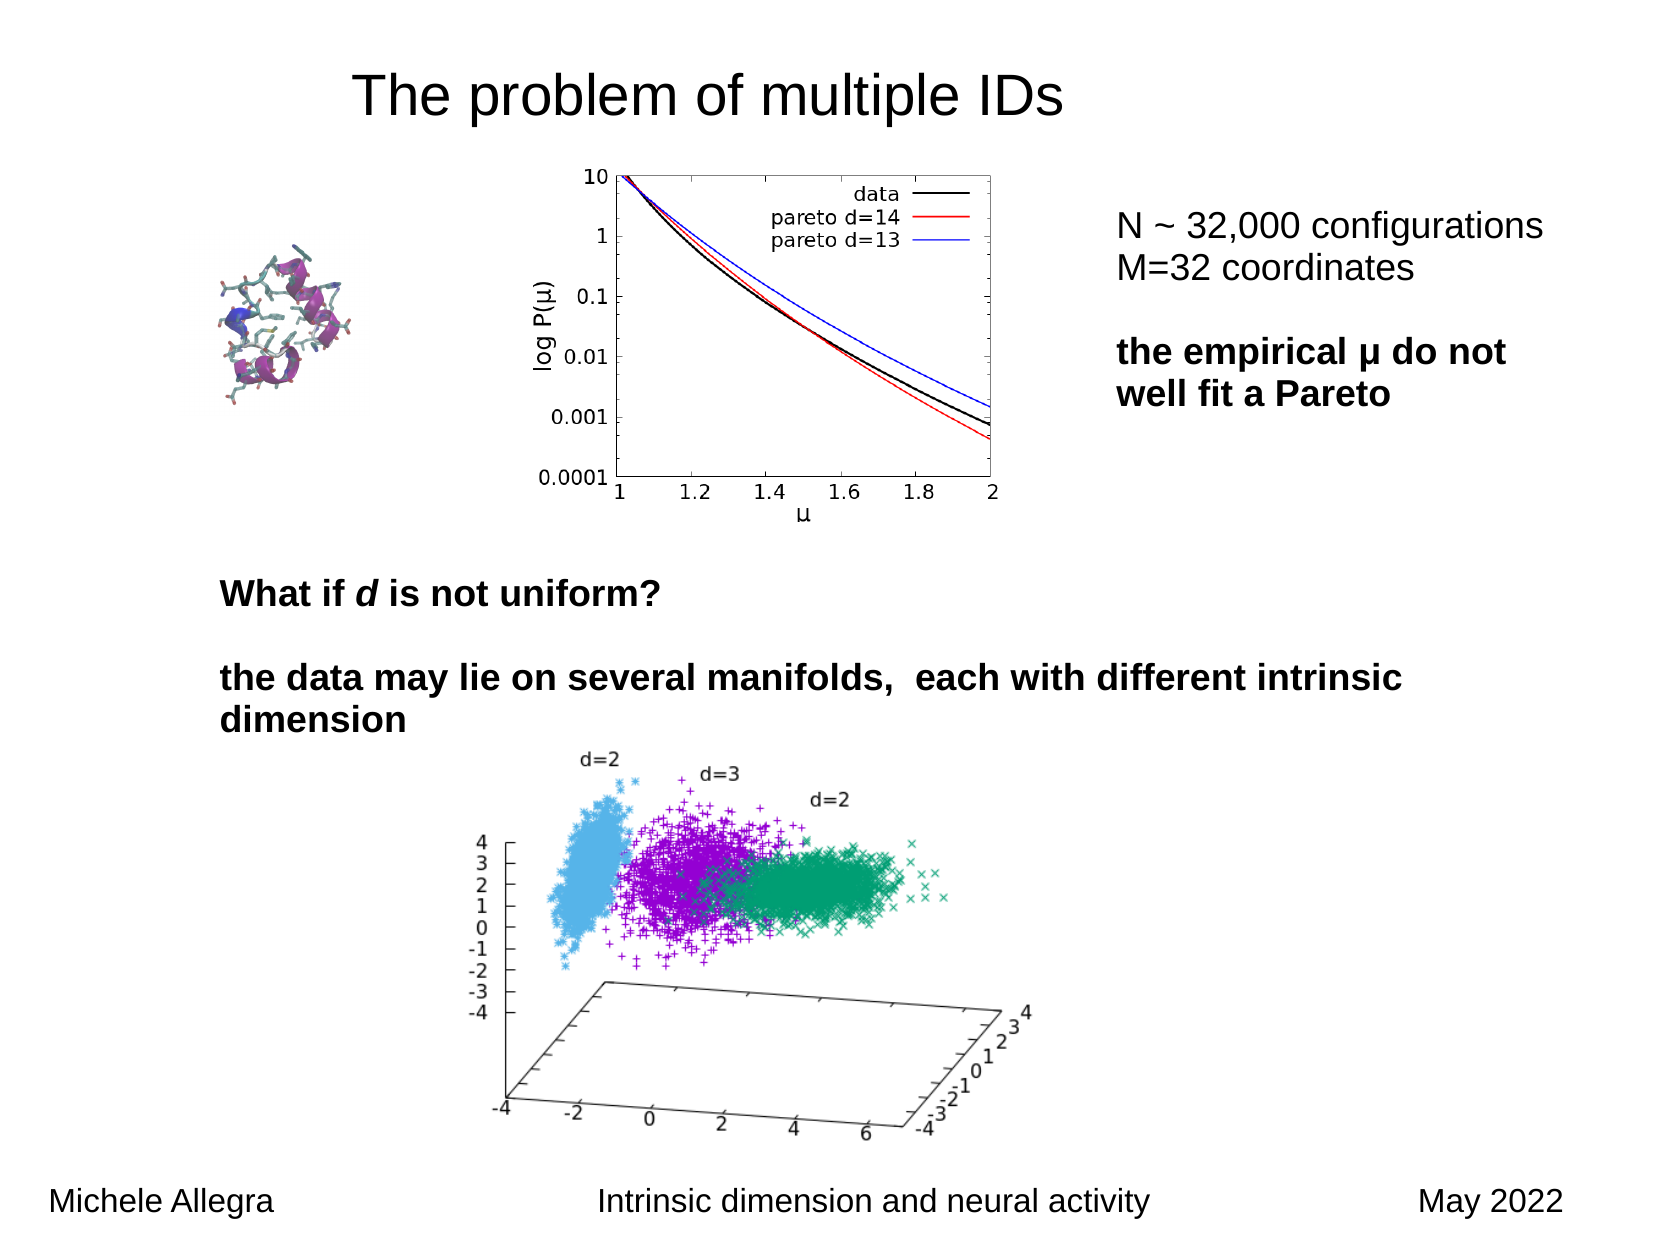

The problem of multiple IDs
N ~ 32,000 configurations M=32 coordinates
the empirical μ do not
well fit a Pareto
#
What if d is not uniform?
the data may lie on several manifolds, each with different intrinsic dimension
Michele Allegra Intrinsic dimension and neural activity May 2022